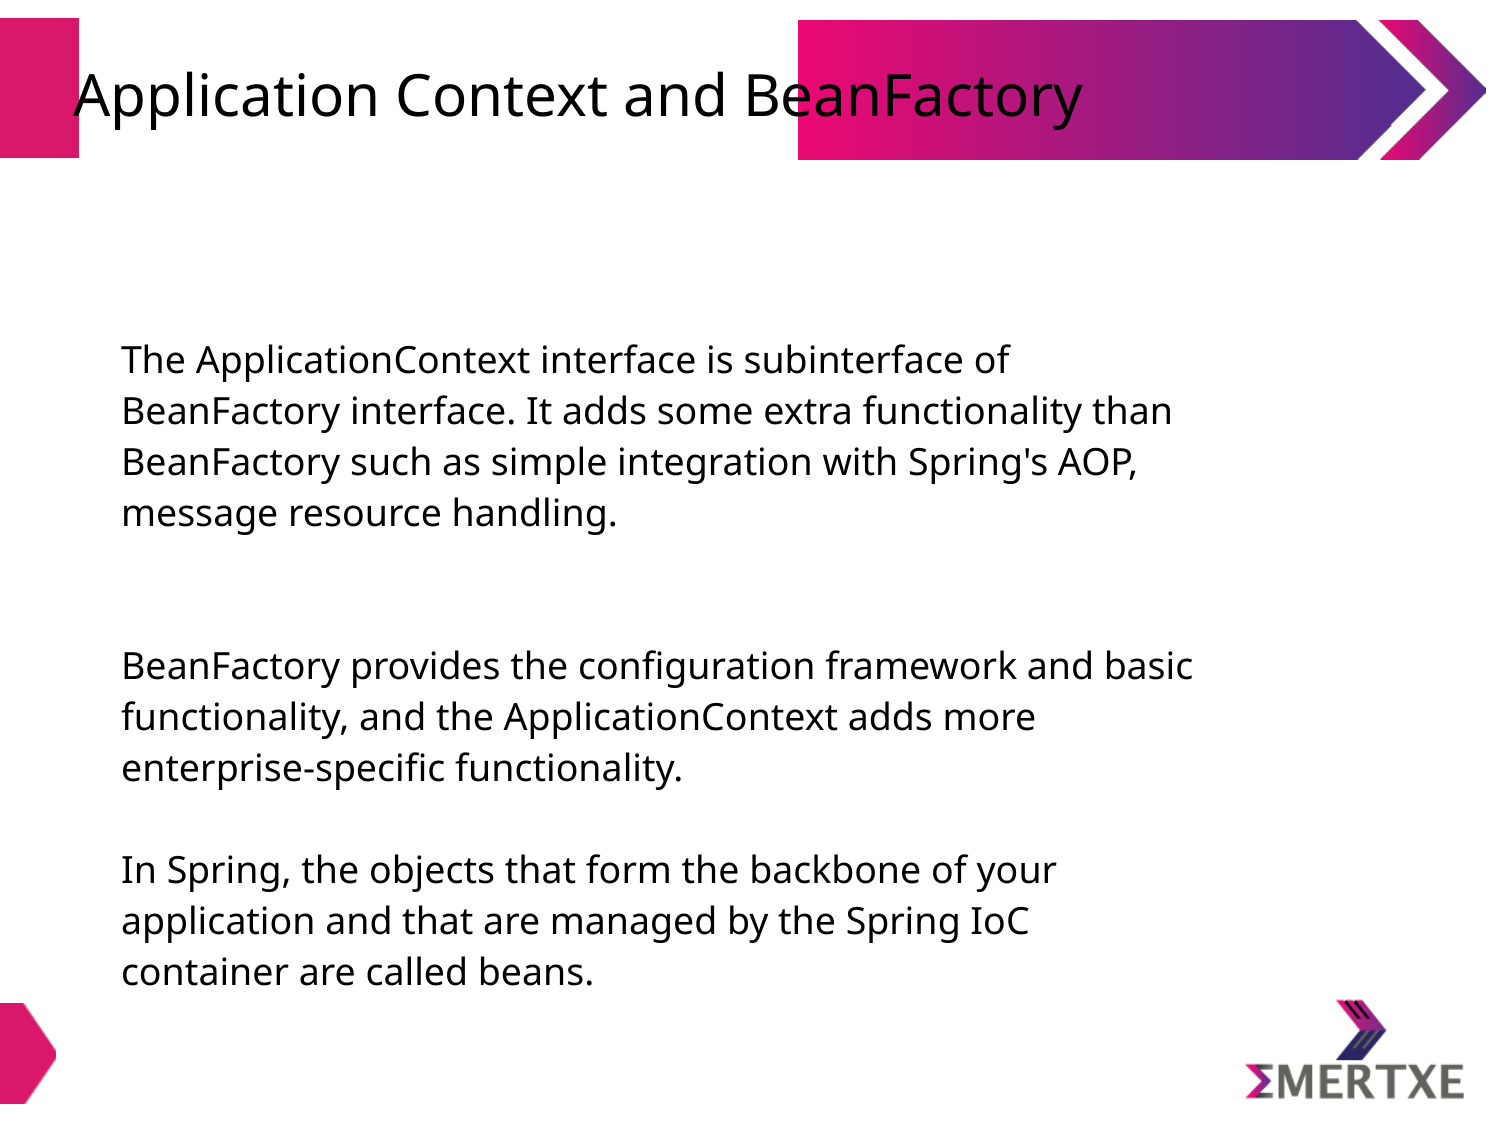

Application Context and BeanFactory
The ApplicationContext interface is subinterface of BeanFactory interface. It adds some extra functionality than BeanFactory such as simple integration with Spring's AOP, message resource handling.
BeanFactory provides the configuration framework and basic functionality, and the ApplicationContext adds more enterprise-specific functionality.
In Spring, the objects that form the backbone of your application and that are managed by the Spring IoC container are called beans.